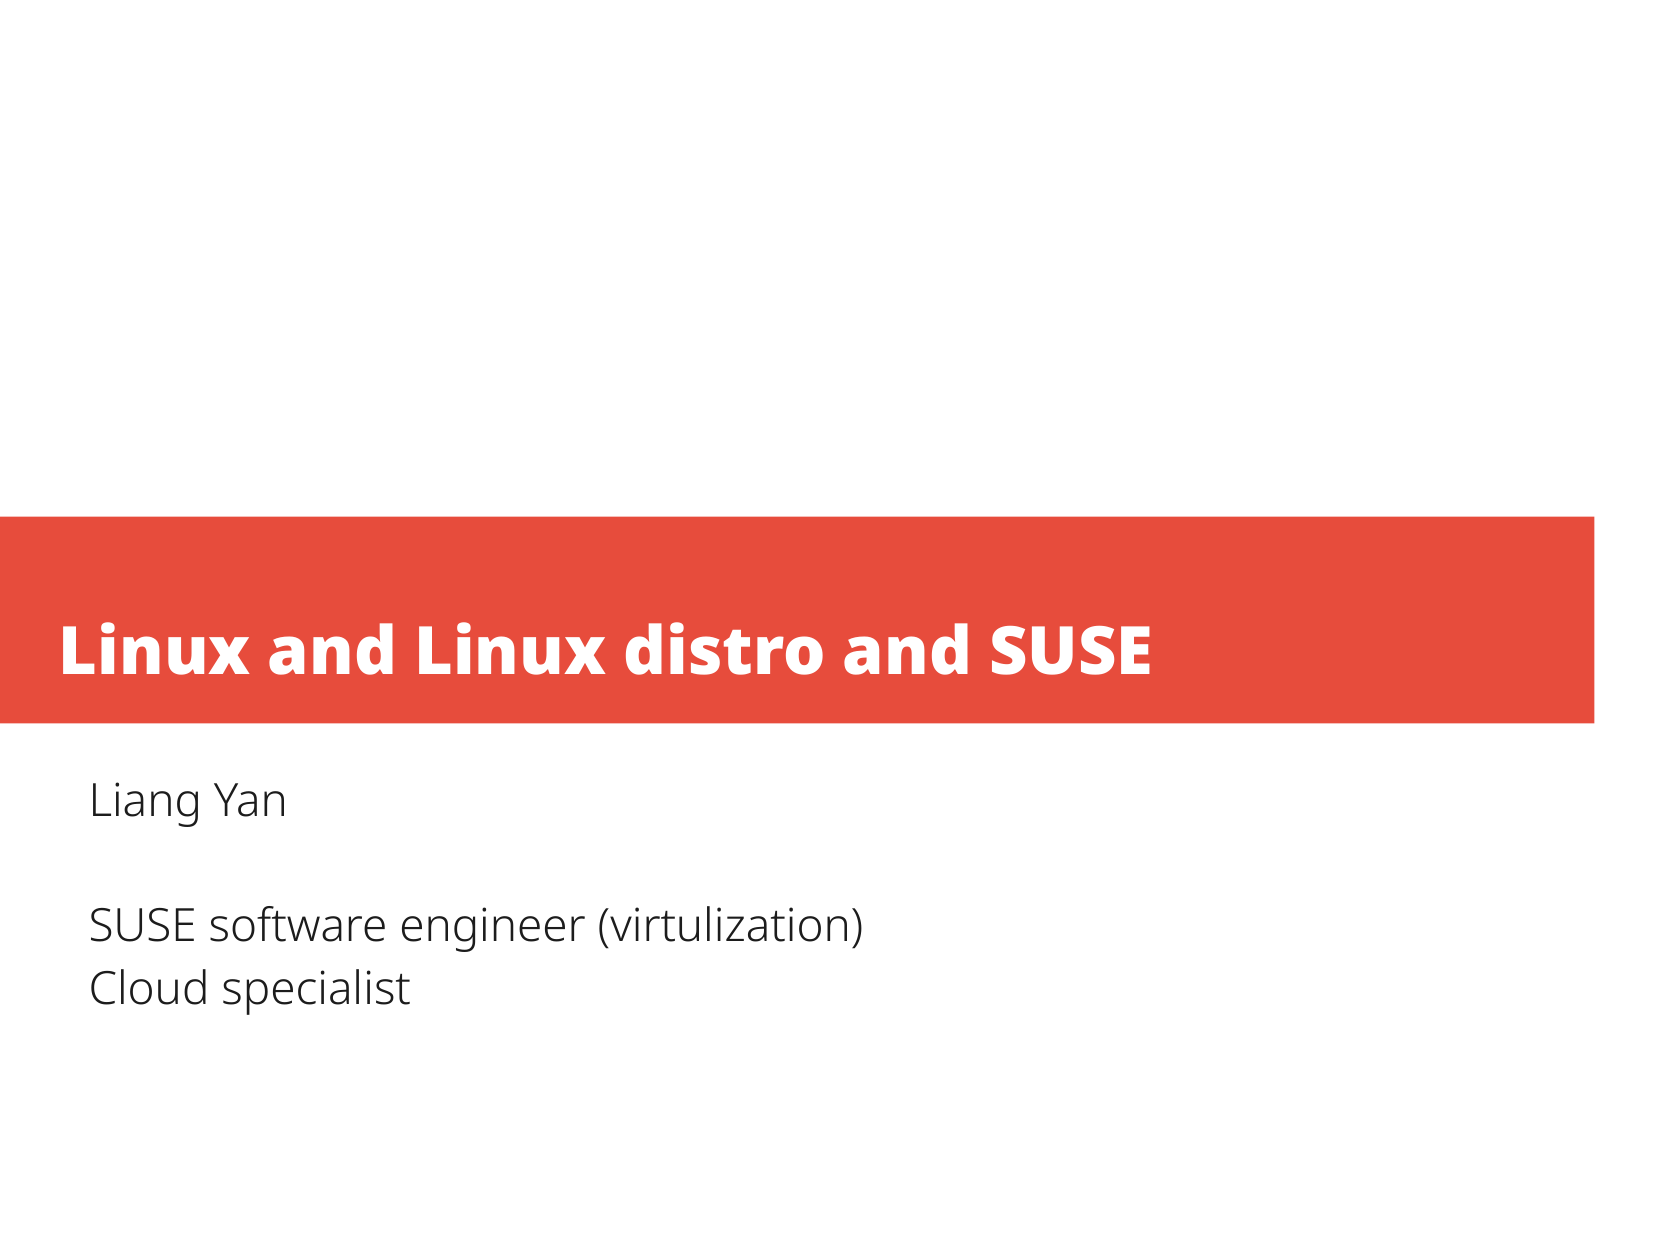

# Linux and Linux distro and SUSE
Liang Yan
SUSE software engineer (virtulization)
Cloud specialist